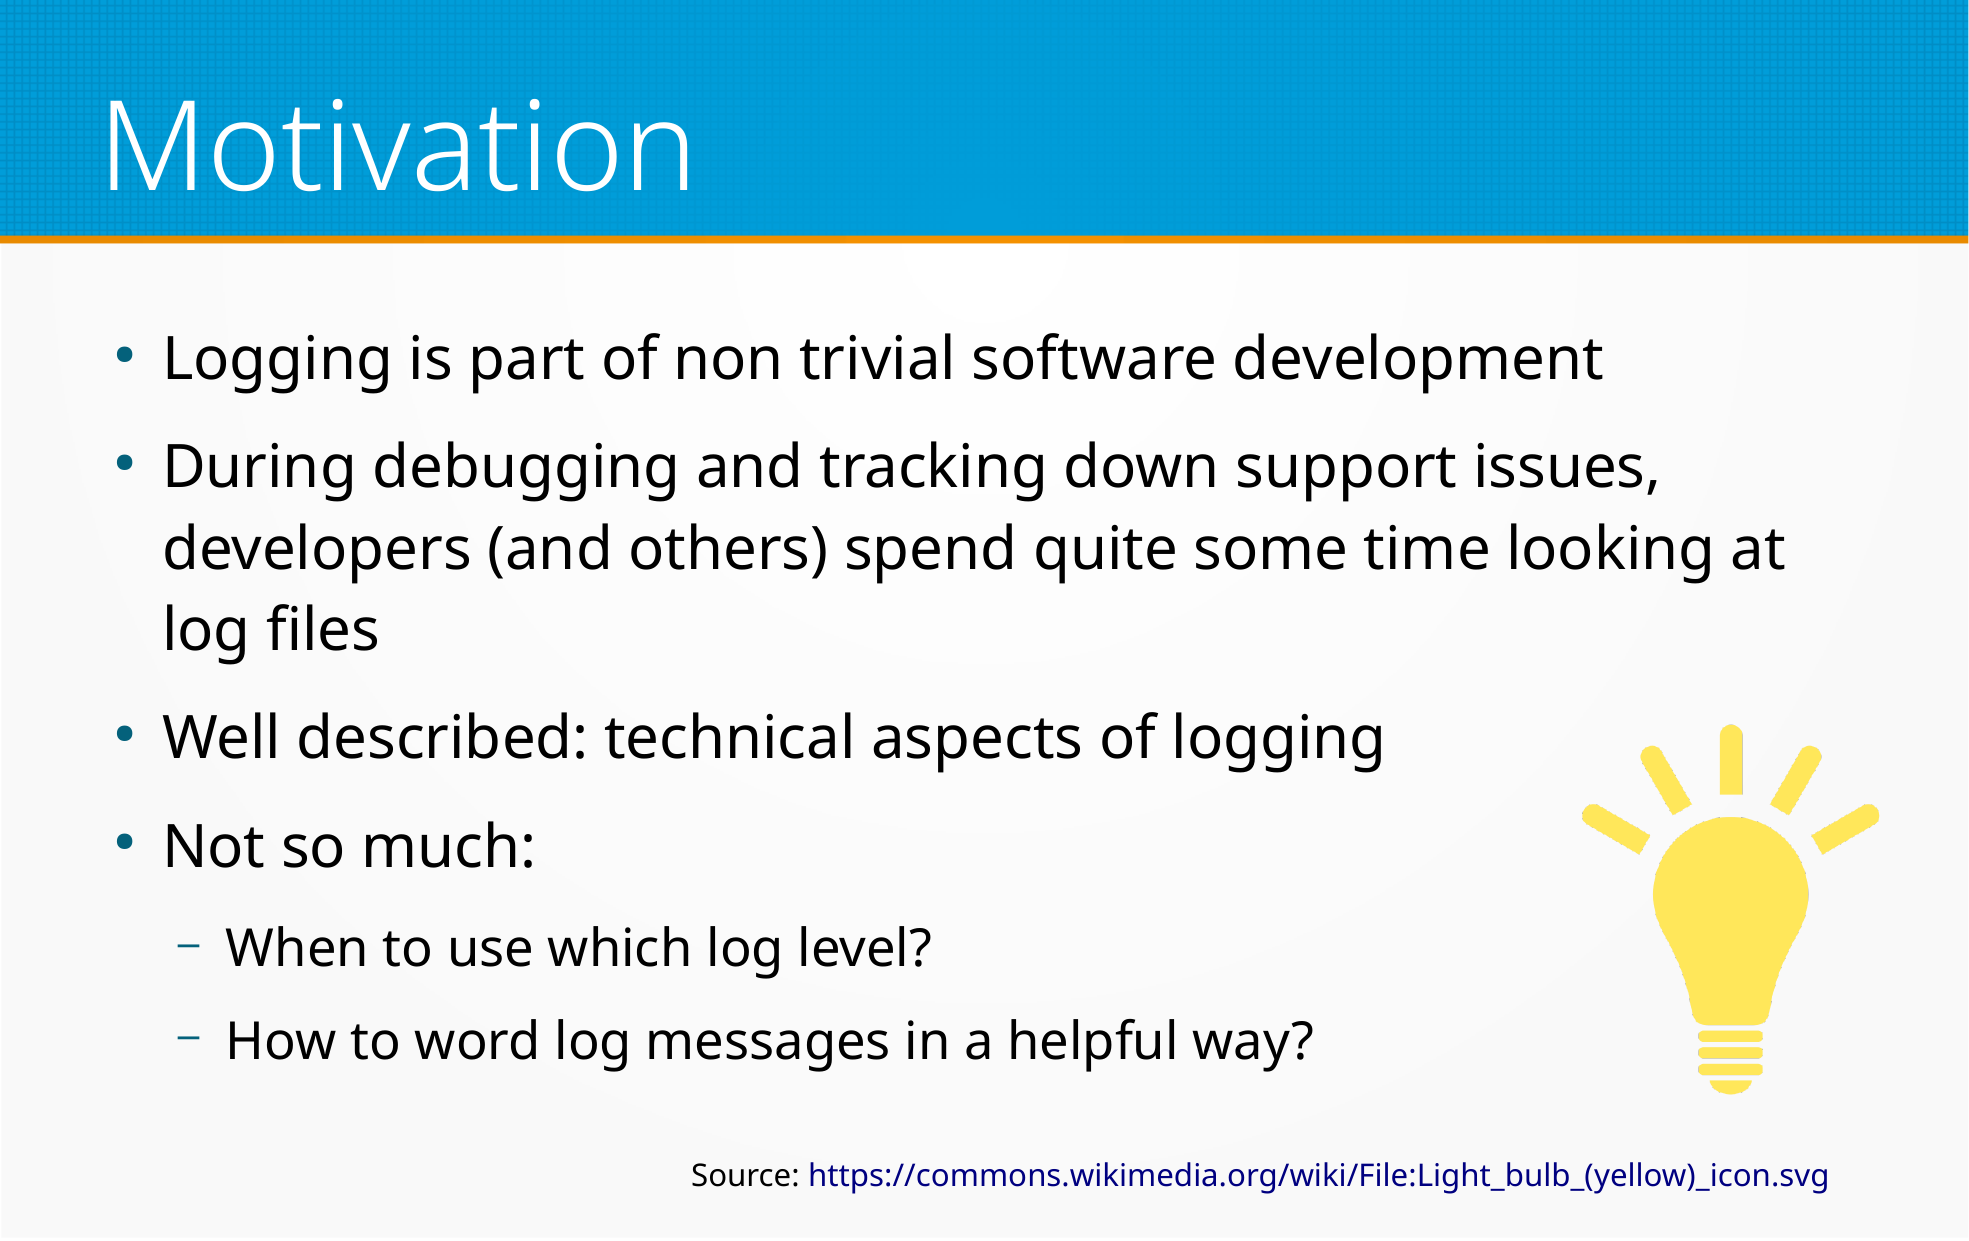

# Motivation
Logging is part of non trivial software development
During debugging and tracking down support issues, developers (and others) spend quite some time looking at log files
Well described: technical aspects of logging
Not so much:
When to use which log level?
How to word log messages in a helpful way?
Source: https://commons.wikimedia.org/wiki/File:Light_bulb_(yellow)_icon.svg